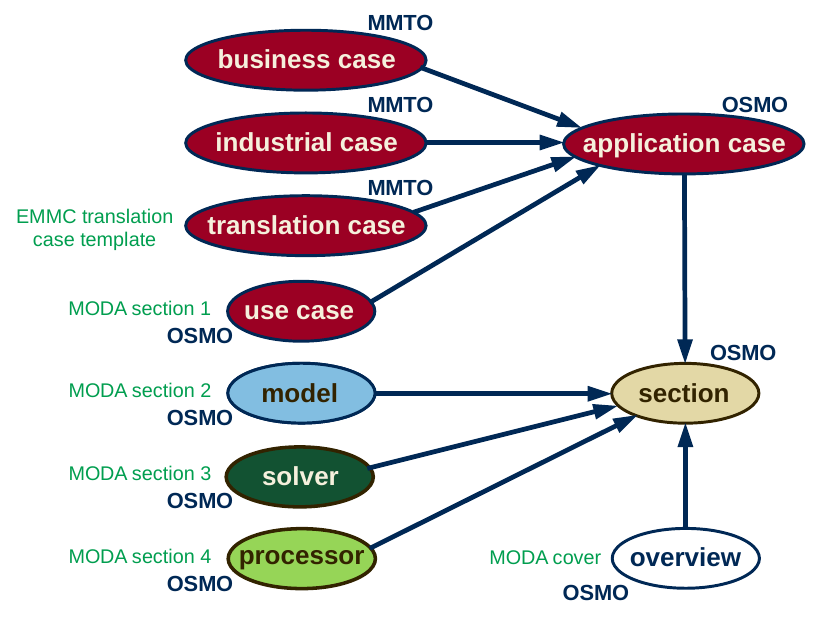

MMTO
business case
MMTO
OSMO
industrial case
application case
MMTO
EMMC translation case template
translation case
use case
MODA section 1
OSMO
OSMO
model
model
section
MODA section 2
OSMO
solver
MODA section 3
OSMO
processor
overview
MODA section 4
MODA cover
OSMO
OSMO